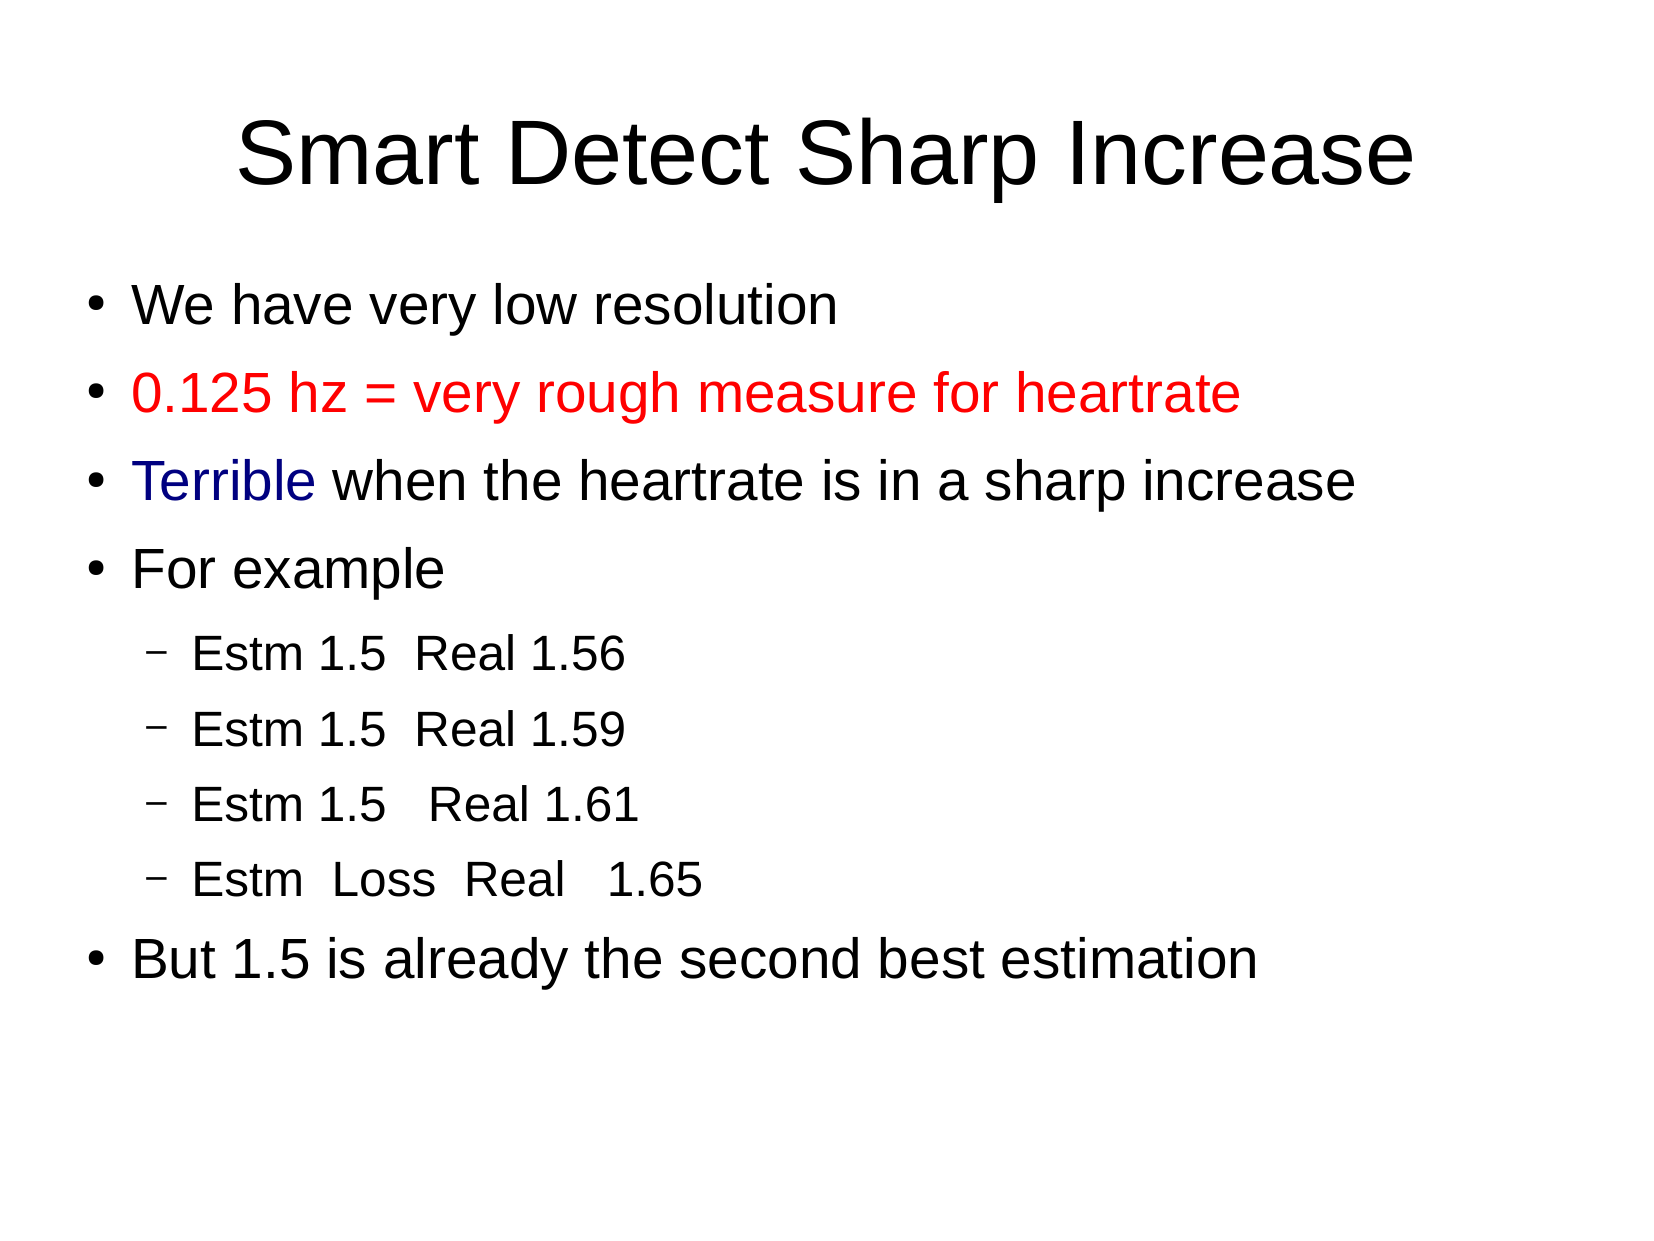

# Smart Detect Sharp Increase
We have very low resolution
0.125 hz = very rough measure for heartrate
Terrible when the heartrate is in a sharp increase
For example
Estm 1.5 Real 1.56
Estm 1.5 Real 1.59
Estm 1.5 Real 1.61
Estm Loss Real 1.65
But 1.5 is already the second best estimation